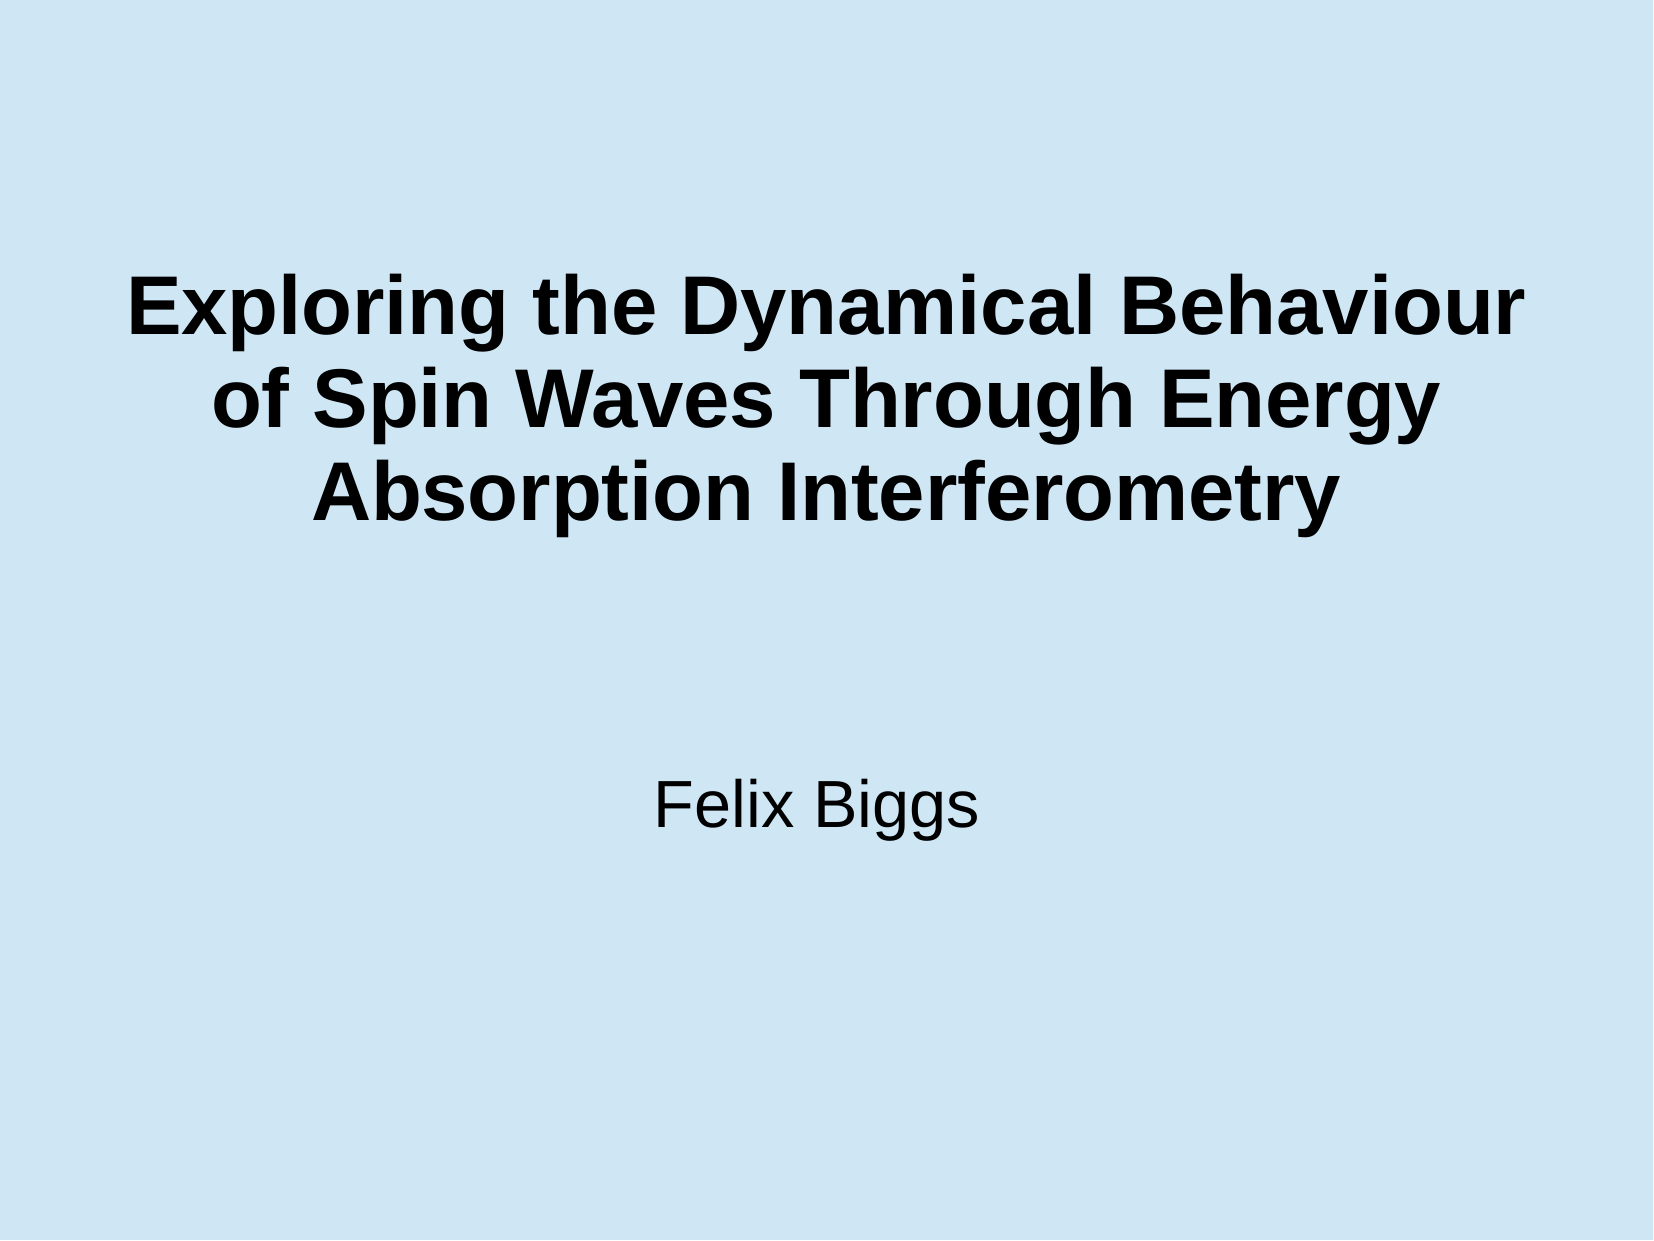

# Exploring the Dynamical Behaviour of Spin Waves Through Energy Absorption Interferometry
Felix Biggs